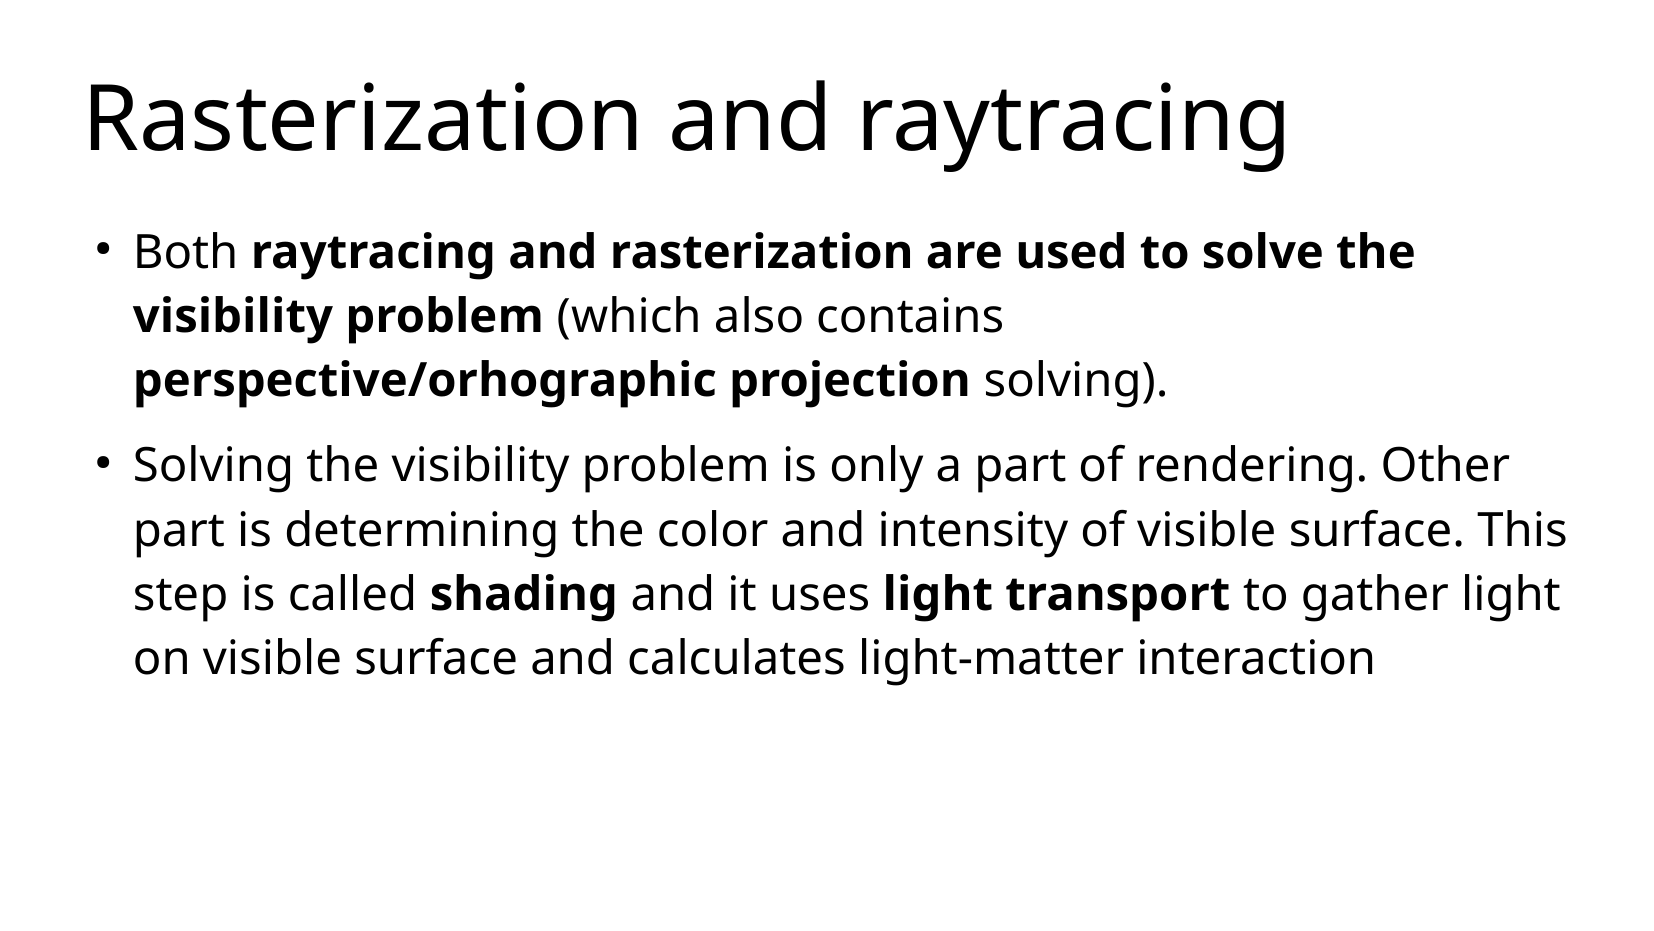

# Rasterization and raytracing
Both raytracing and rasterization are used to solve the visibility problem (which also contains perspective/orhographic projection solving).
Solving the visibility problem is only a part of rendering. Other part is determining the color and intensity of visible surface. This step is called shading and it uses light transport to gather light on visible surface and calculates light-matter interaction